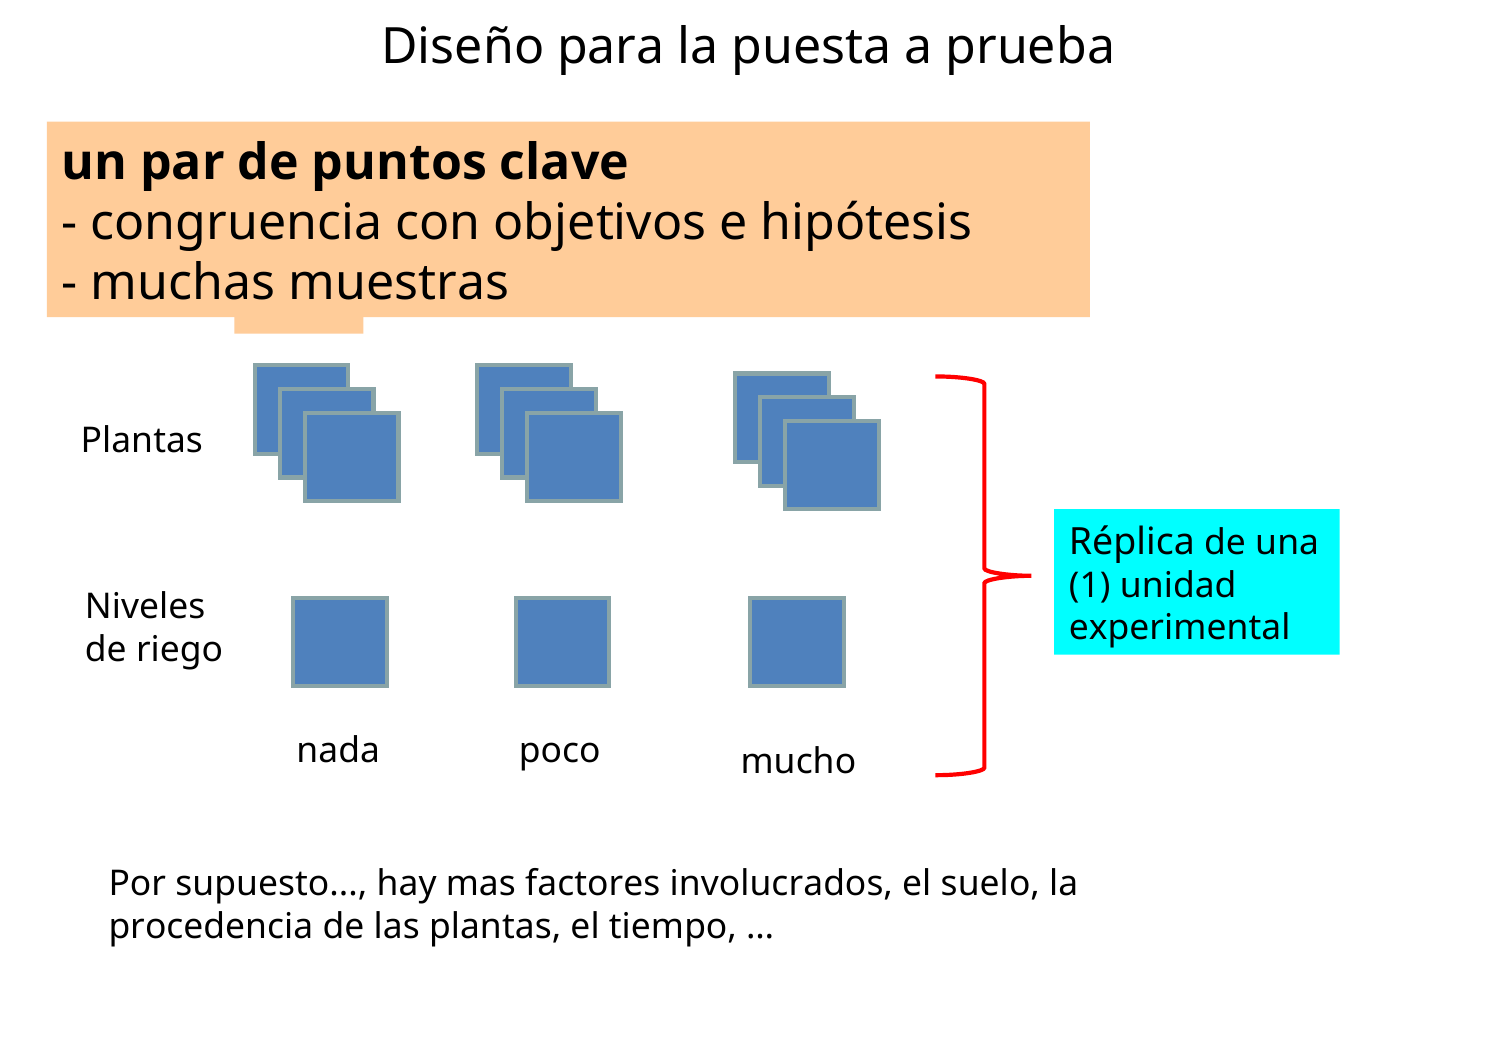

Diseño para la puesta a prueba
un par de puntos clave
- congruencia con objetivos e hipótesis
- muchas muestras
Plantas
Réplica de una (1) unidad experimental
Niveles de riego
poco
nada
mucho
Por supuesto..., hay mas factores involucrados, el suelo, la procedencia de las plantas, el tiempo, …